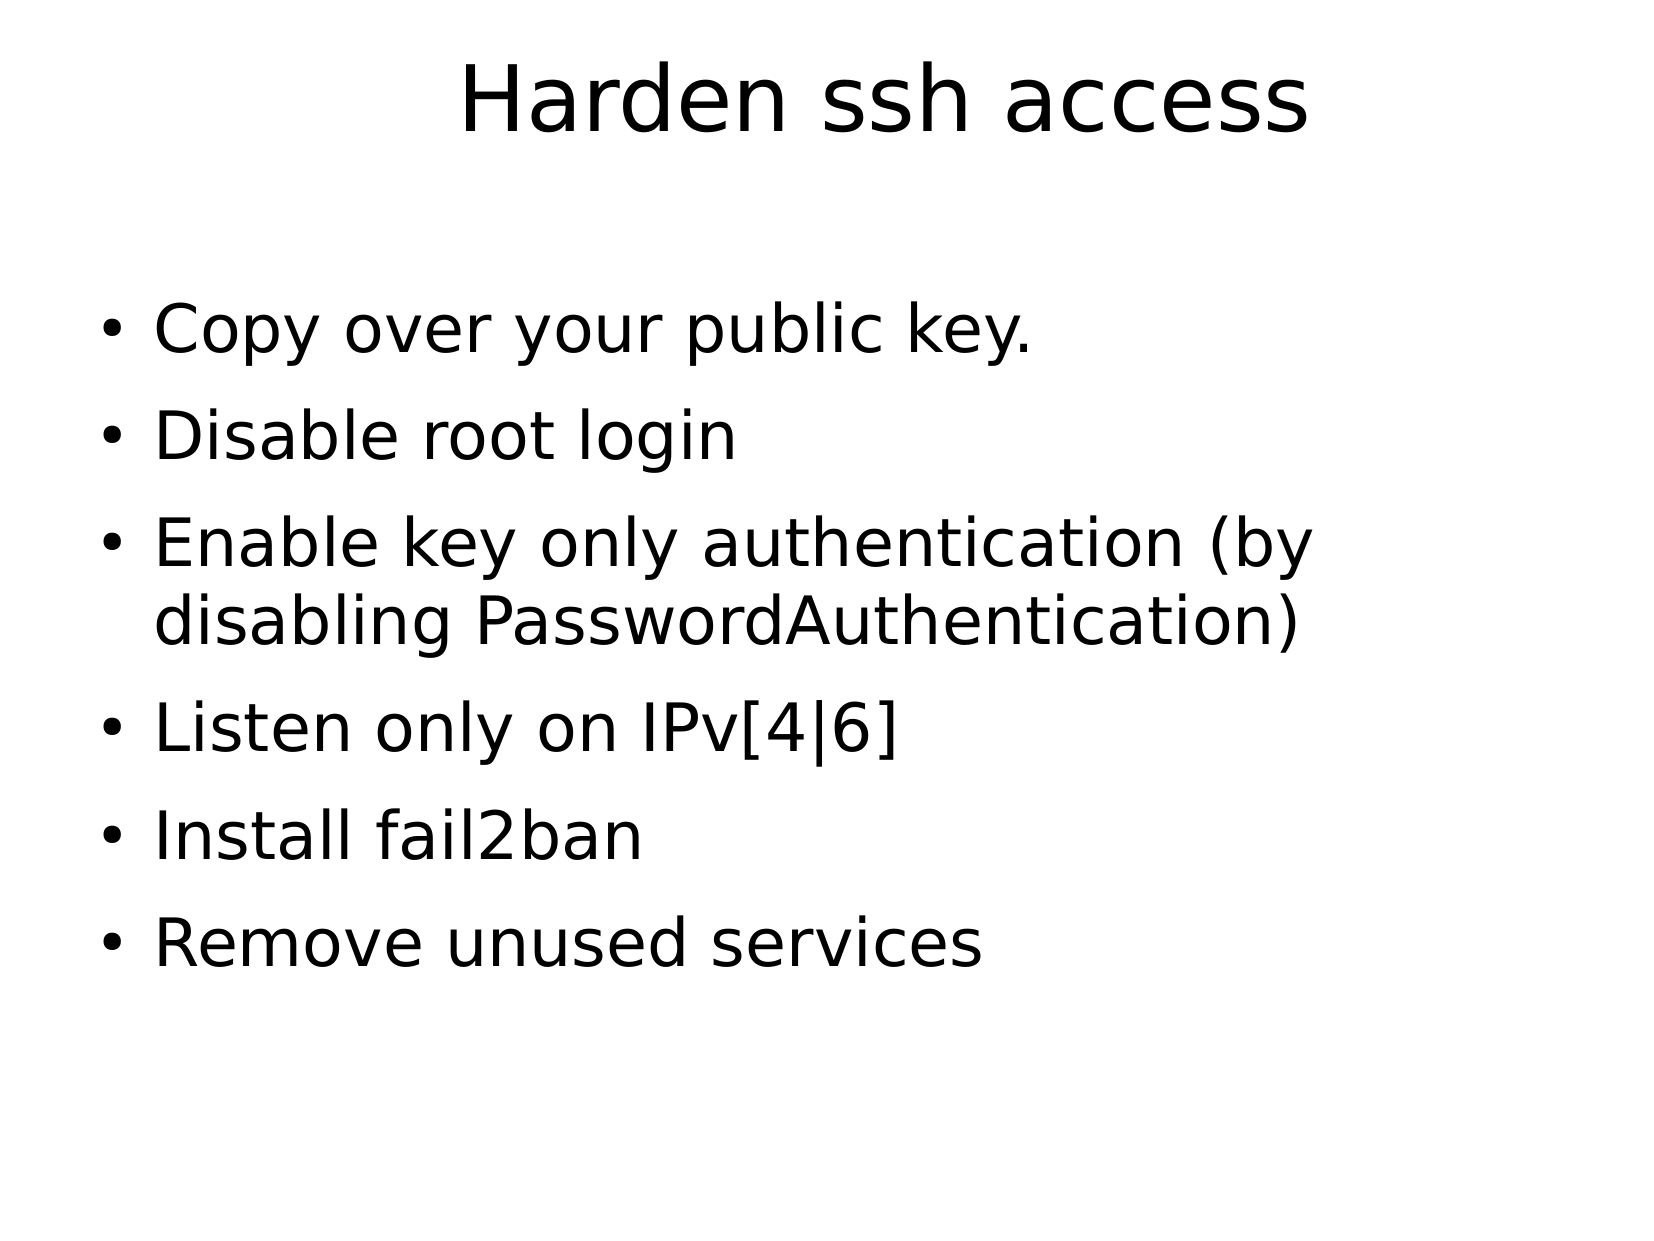

# Harden ssh access
Copy over your public key.
Disable root login
Enable key only authentication (by disabling PasswordAuthentication)
Listen only on IPv[4|6]
Install fail2ban
Remove unused services